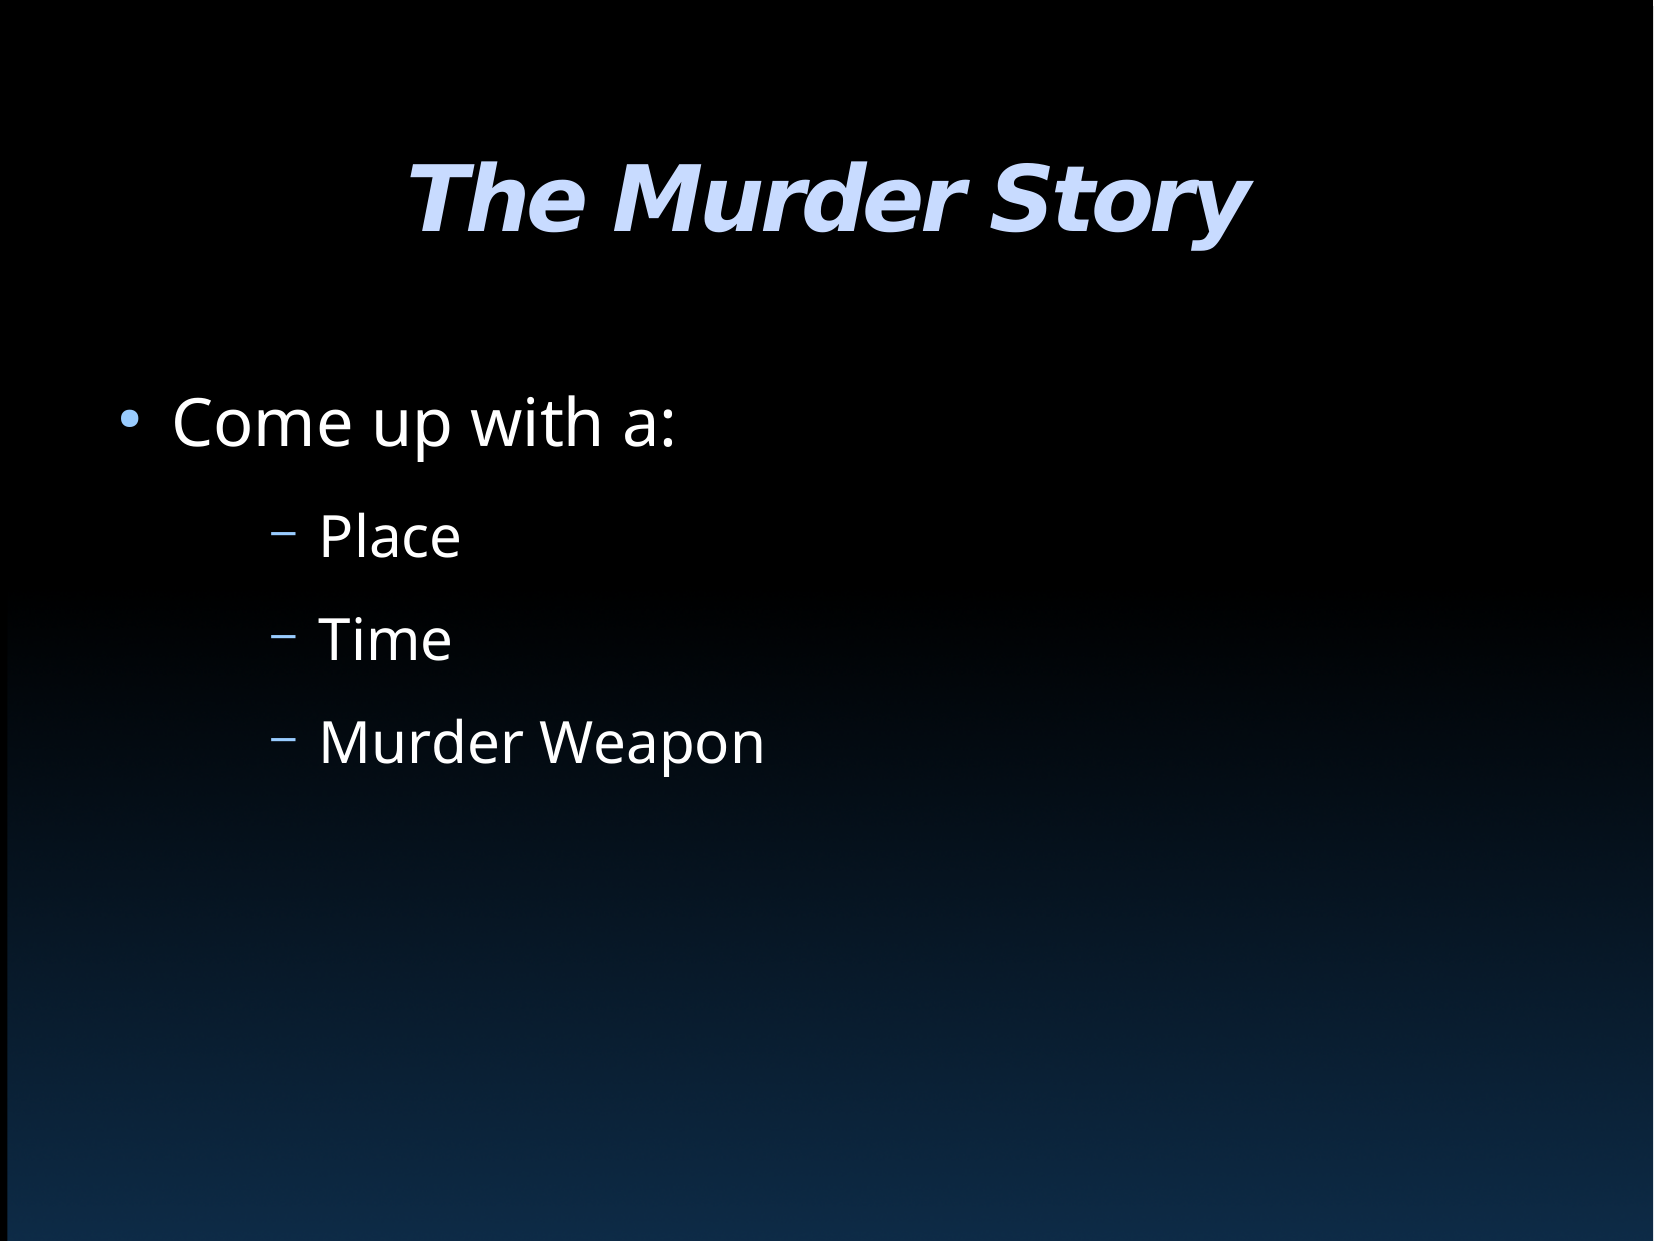

# The Murder Story
Come up with a:
Place
Time
Murder Weapon